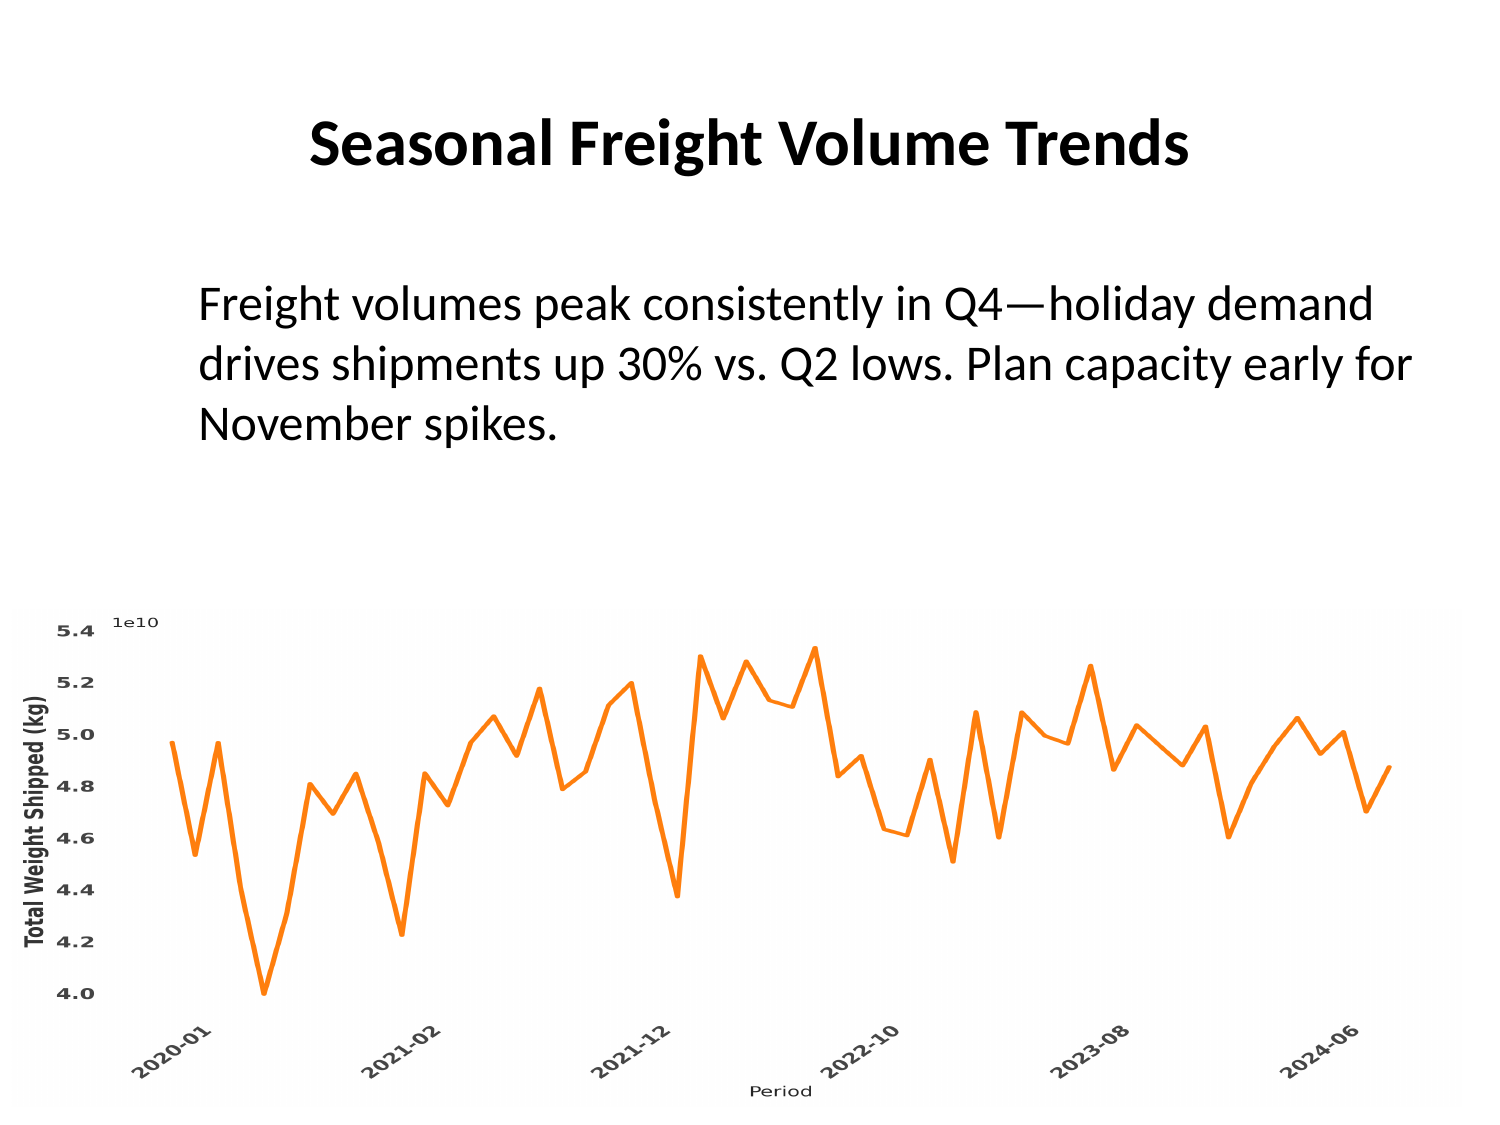

# Seasonal Freight Volume Trends
Freight volumes peak consistently in Q4—holiday demand drives shipments up 30% vs. Q2 lows. Plan capacity early for November spikes.